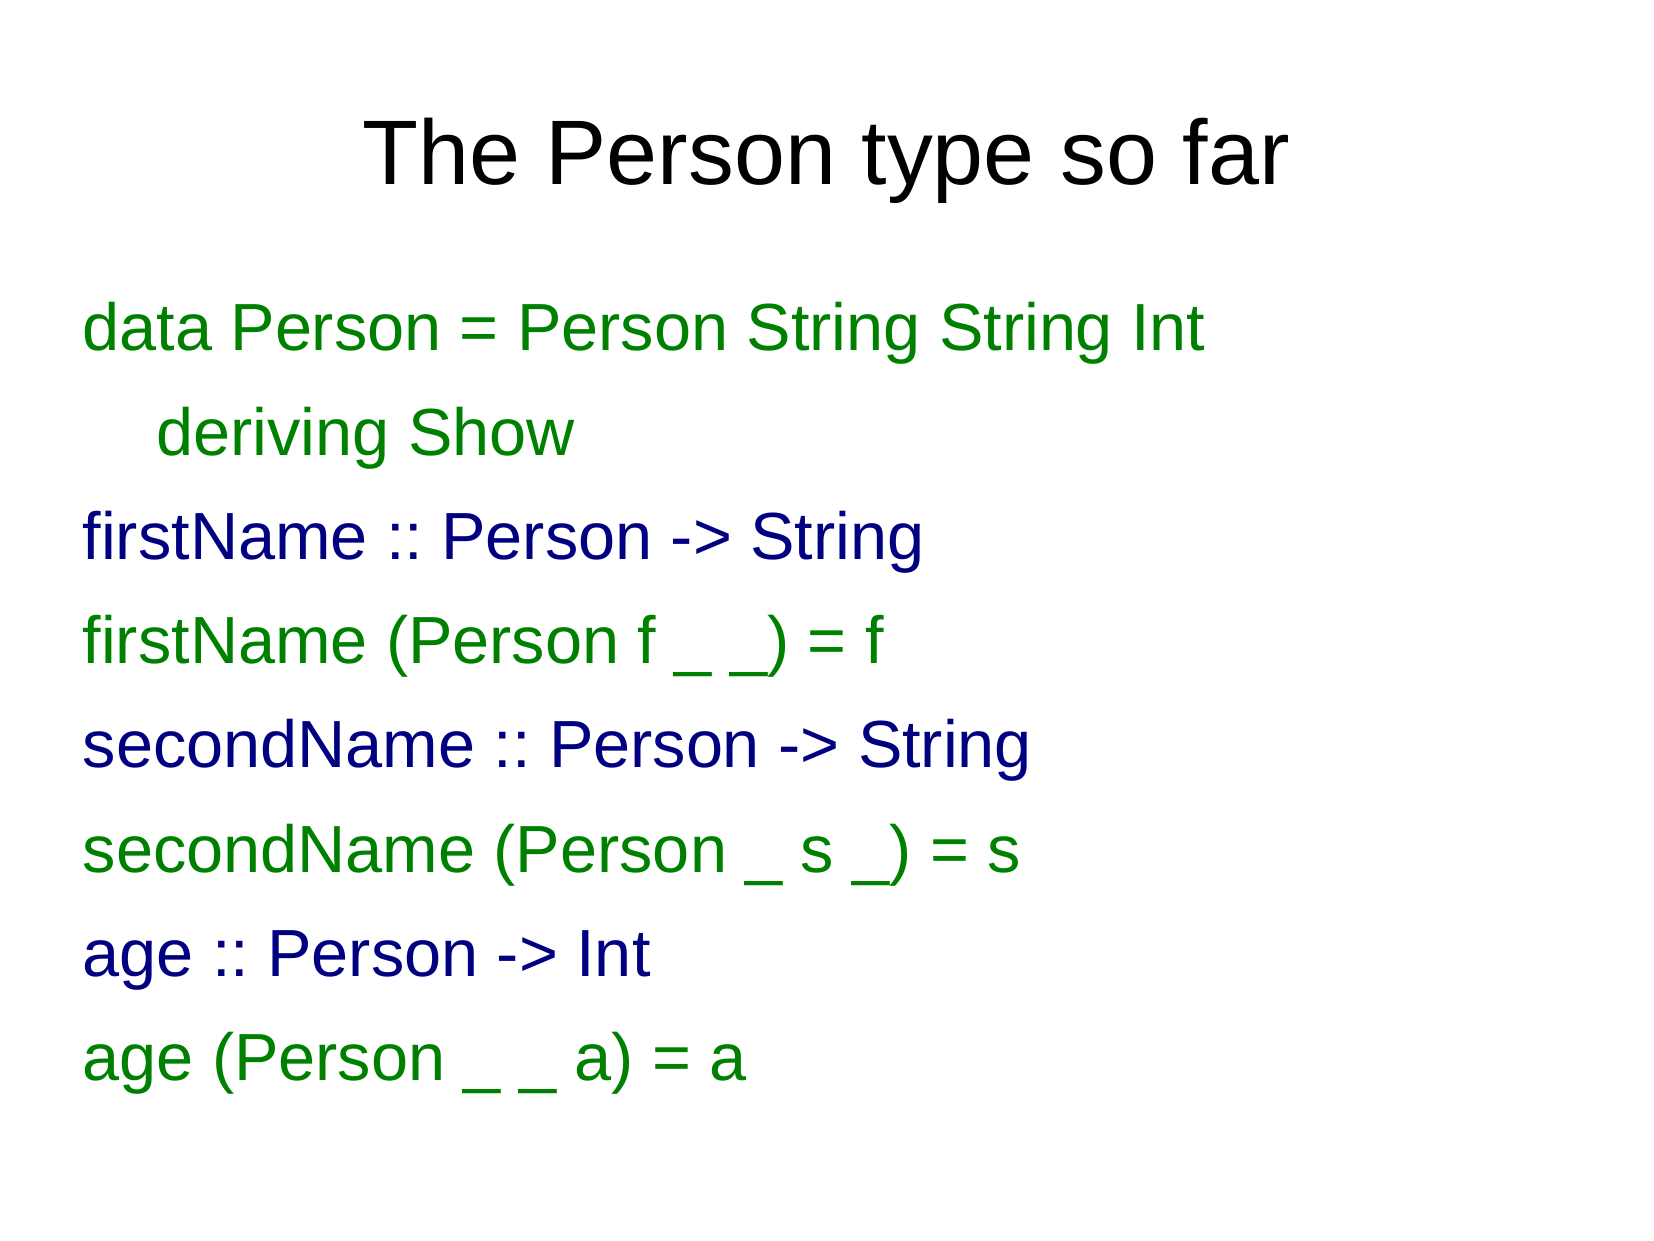

# The Person type so far
data Person = Person String String Int
 deriving Show
firstName :: Person -> String
firstName (Person f _ _) = f
secondName :: Person -> String
secondName (Person _ s _) = s
age :: Person -> Int
age (Person _ _ a) = a